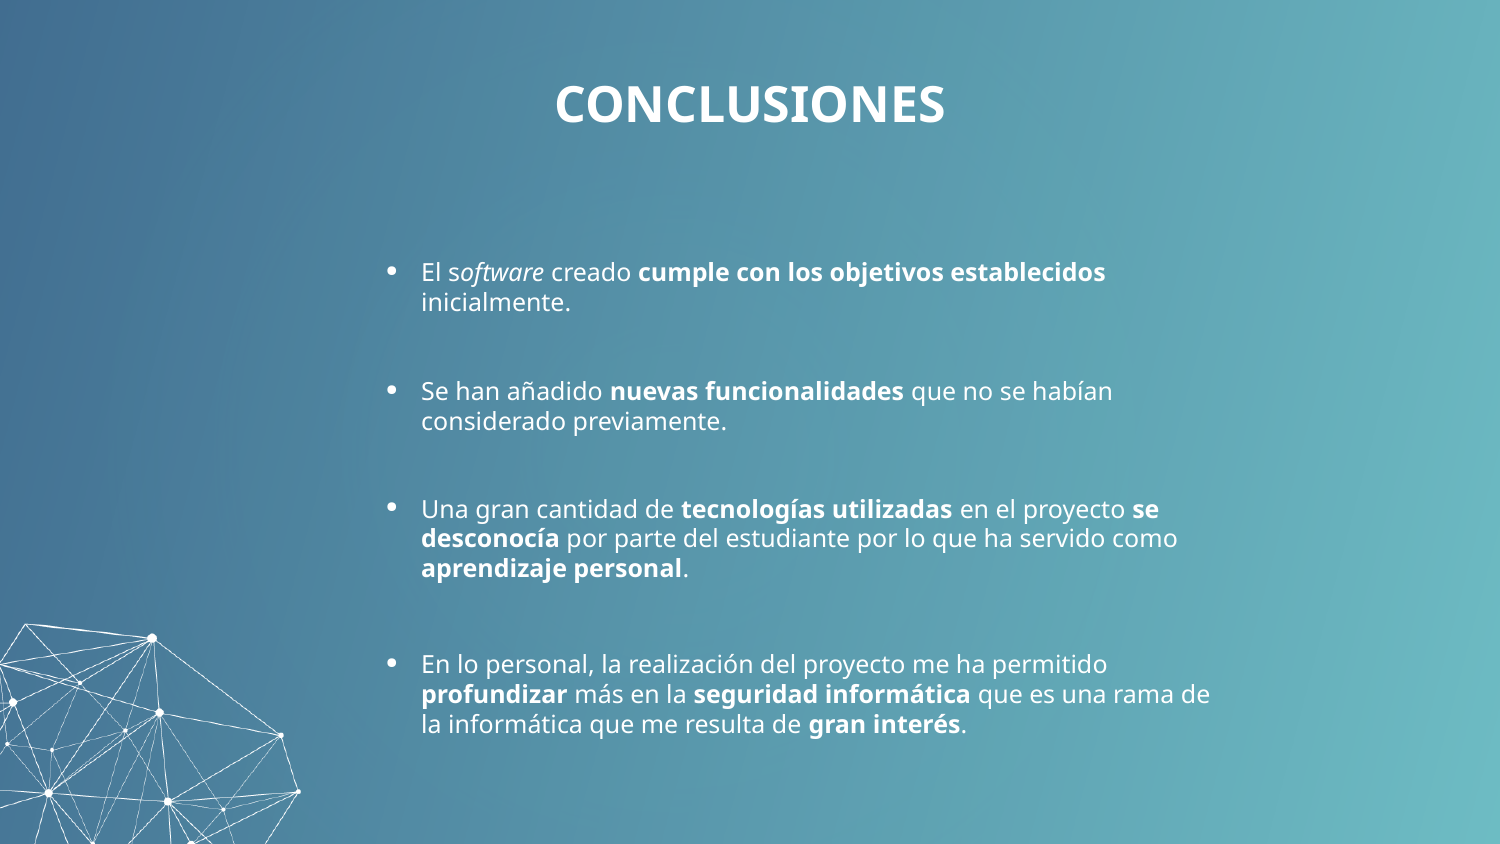

CONCLUSIONES
# El software creado cumple con los objetivos establecidos inicialmente.
Se han añadido nuevas funcionalidades que no se habían considerado previamente.
Una gran cantidad de tecnologías utilizadas en el proyecto se desconocía por parte del estudiante por lo que ha servido como aprendizaje personal.
En lo personal, la realización del proyecto me ha permitido profundizar más en la seguridad informática que es una rama de la informática que me resulta de gran interés.